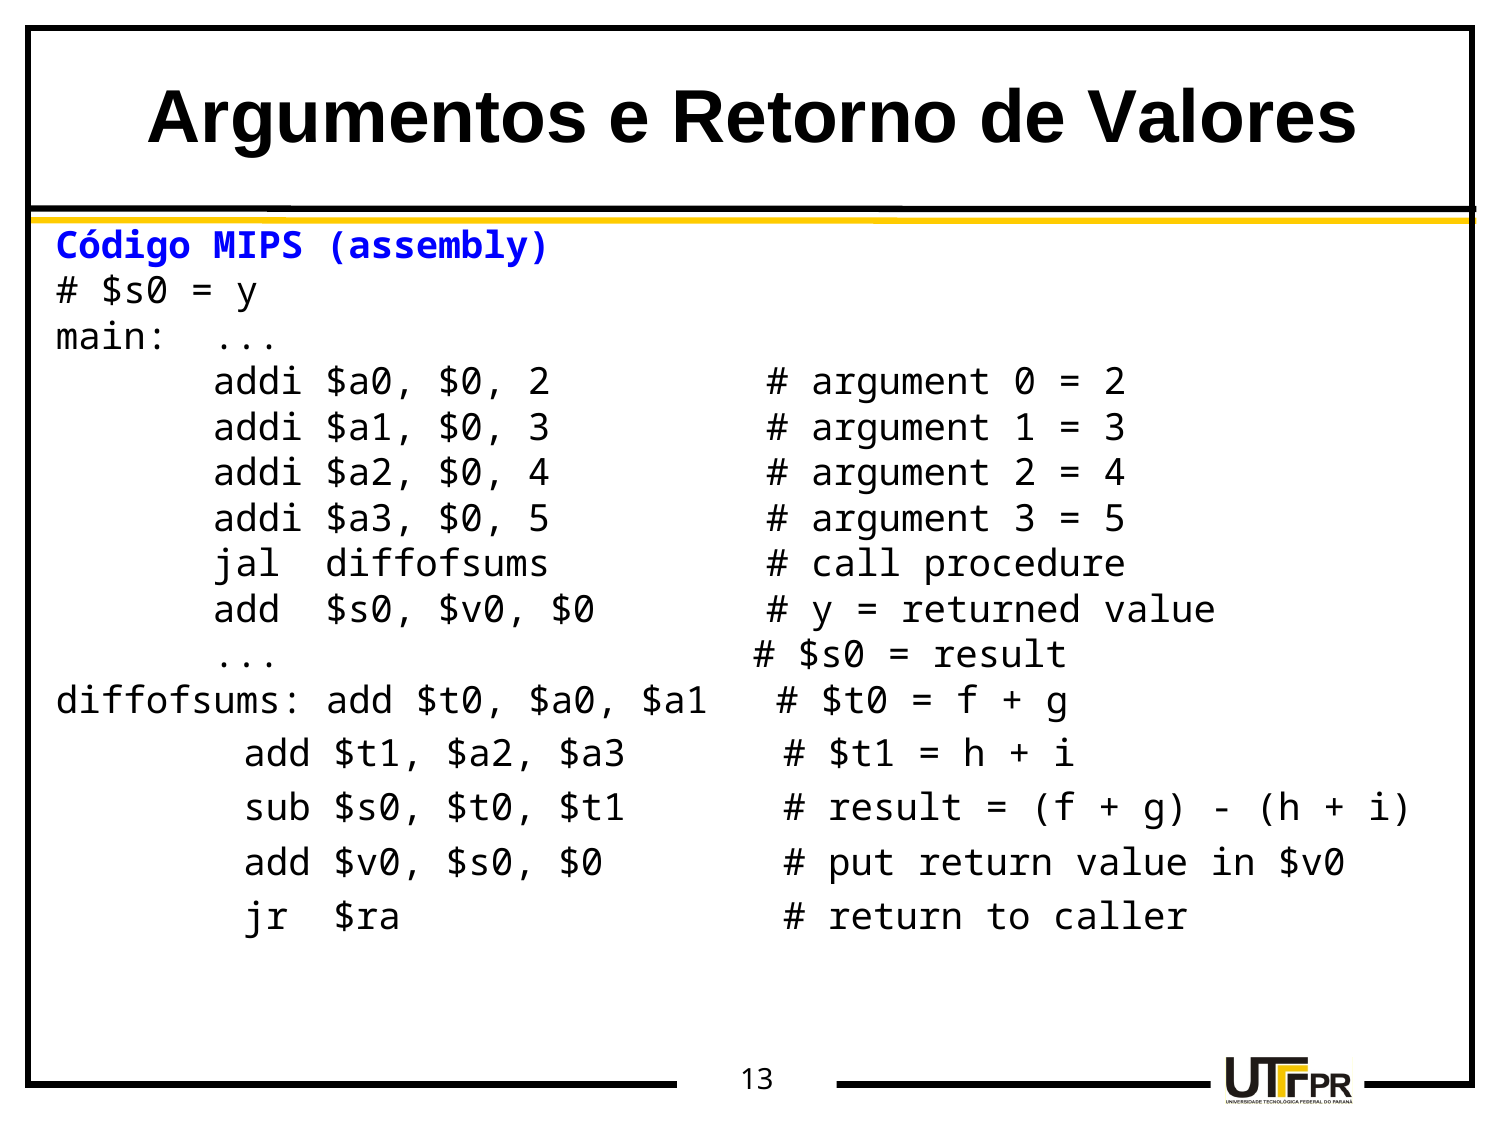

Argumentos e Retorno de Valores
# Código MIPS (assembly)
# $s0 = y
main: 	...
 		addi $a0, $0, 2 	 # argument 0 = 2
 		addi $a1, $0, 3 	 # argument 1 = 3
 		addi $a2, $0, 4 	 # argument 2 = 4
 		addi $a3, $0, 5 	 # argument 3 = 5
 		jal diffofsums 	 # call procedure
 		add $s0, $v0, $0 	 # y = returned value
 		... # $s0 = result
diffofsums: add $t0, $a0, $a1 # $t0 = f + g
add $t1, $a2, $a3	 # $t1 = h + i
sub $s0, $t0, $t1 	 # result = (f + g) - (h + i)
add $v0, $s0, $0 	 # put return value in $v0
jr $ra 	 # return to caller